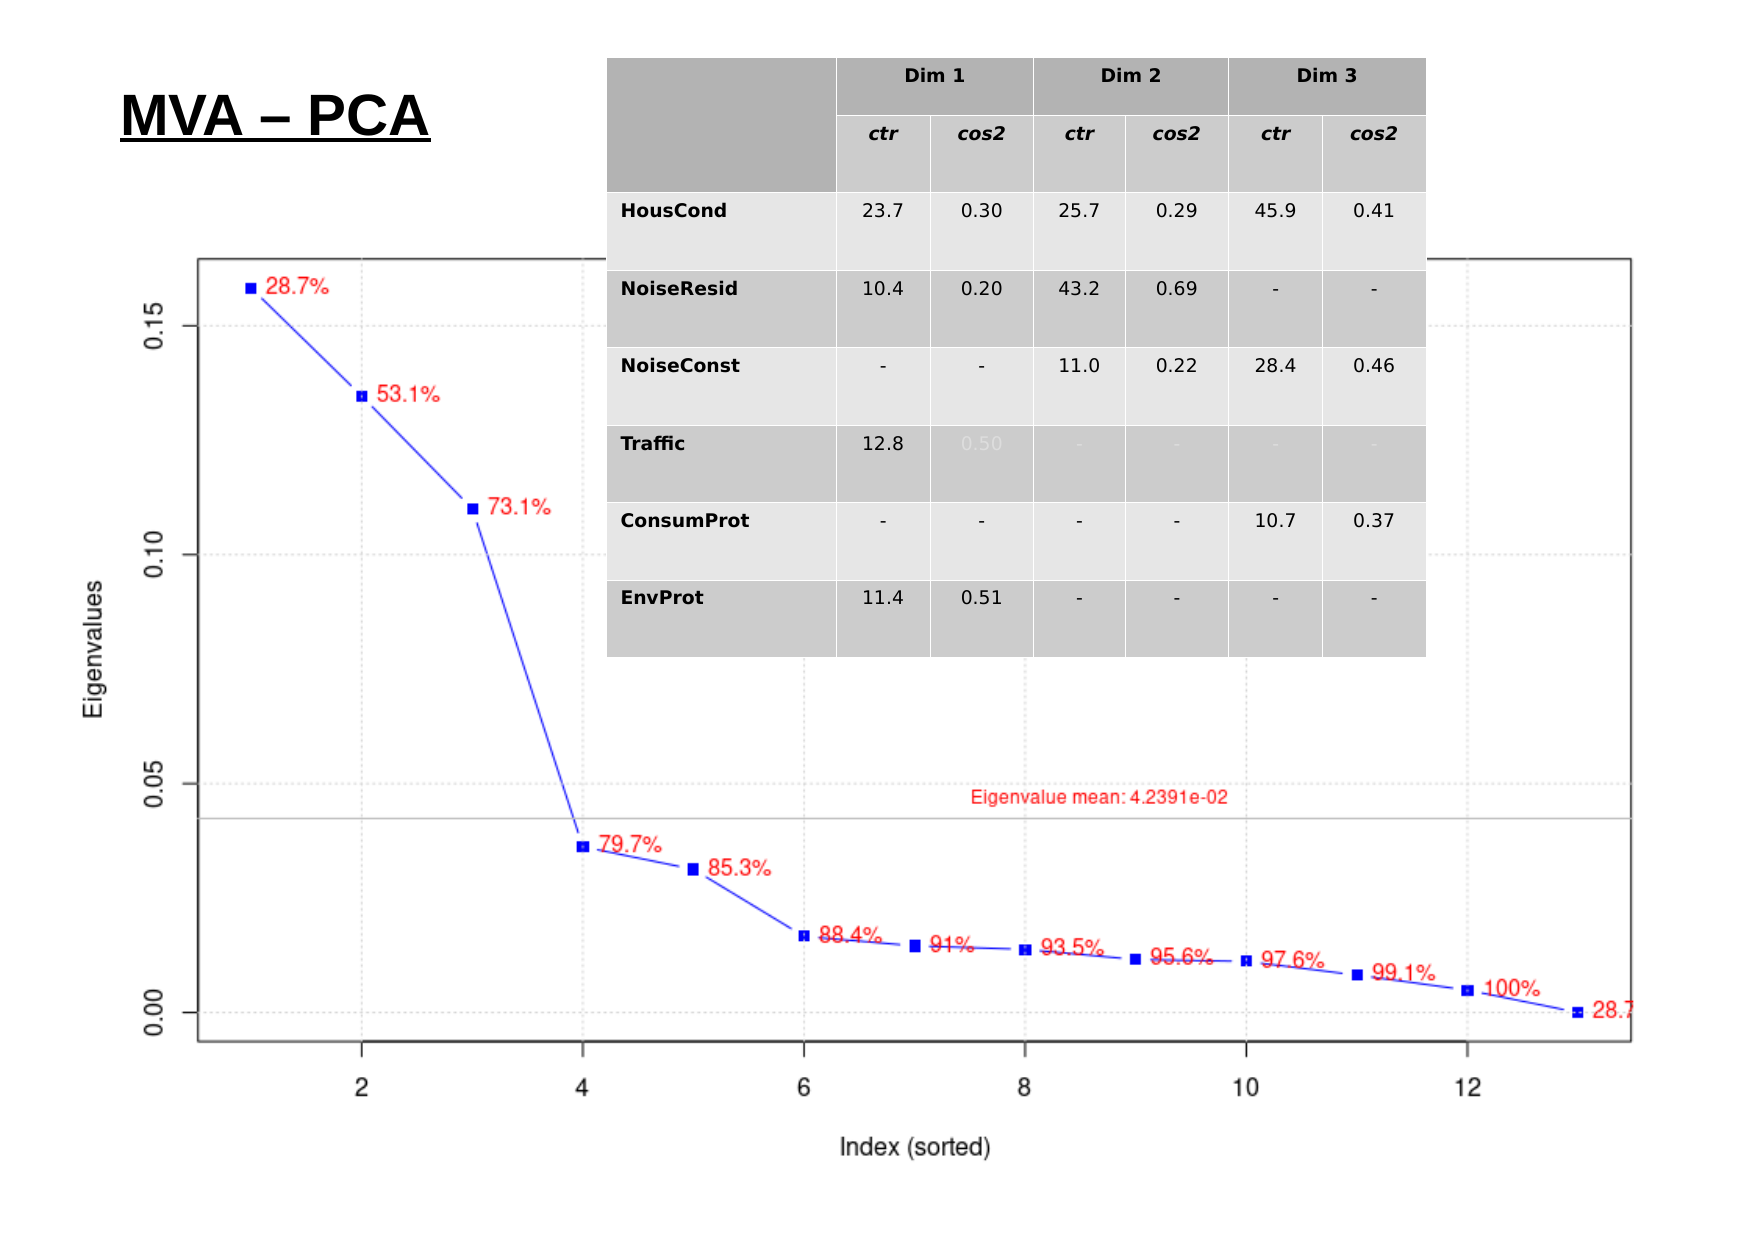

| | Dim 1 | | Dim 2 | | Dim 3 | |
| --- | --- | --- | --- | --- | --- | --- |
| | ctr | cos2 | ctr | cos2 | ctr | cos2 |
| HousCond | 23.7 | 0.30 | 25.7 | 0.29 | 45.9 | 0.41 |
| NoiseResid | 10.4 | 0.20 | 43.2 | 0.69 | - | - |
| NoiseConst | - | - | 11.0 | 0.22 | 28.4 | 0.46 |
| Traffic | 12.8 | 0.50 | - | - | - | - |
| ConsumProt | - | - | - | - | 10.7 | 0.37 |
| EnvProt | 11.4 | 0.51 | - | - | - | - |
MVA – PCA